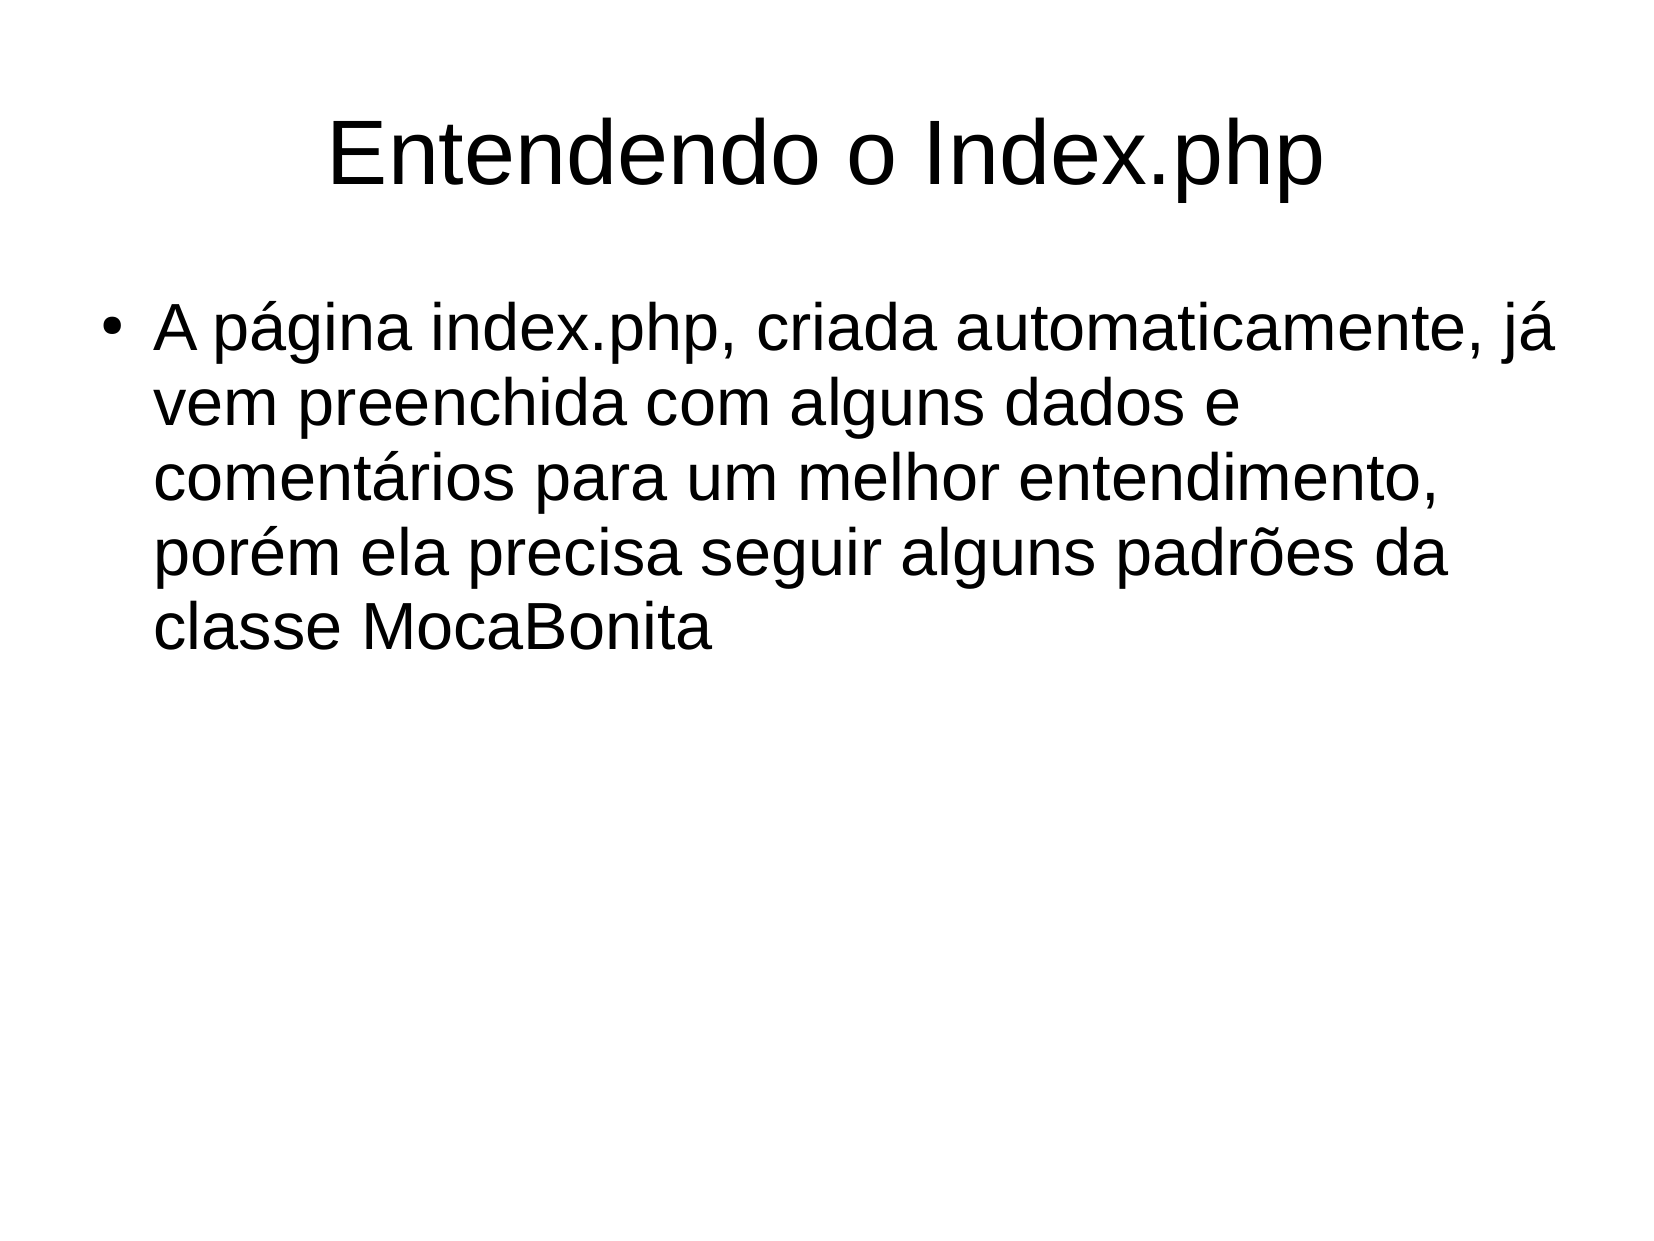

# Entendendo o Index.php
A página index.php, criada automaticamente, já vem preenchida com alguns dados e comentários para um melhor entendimento, porém ela precisa seguir alguns padrões da classe MocaBonita